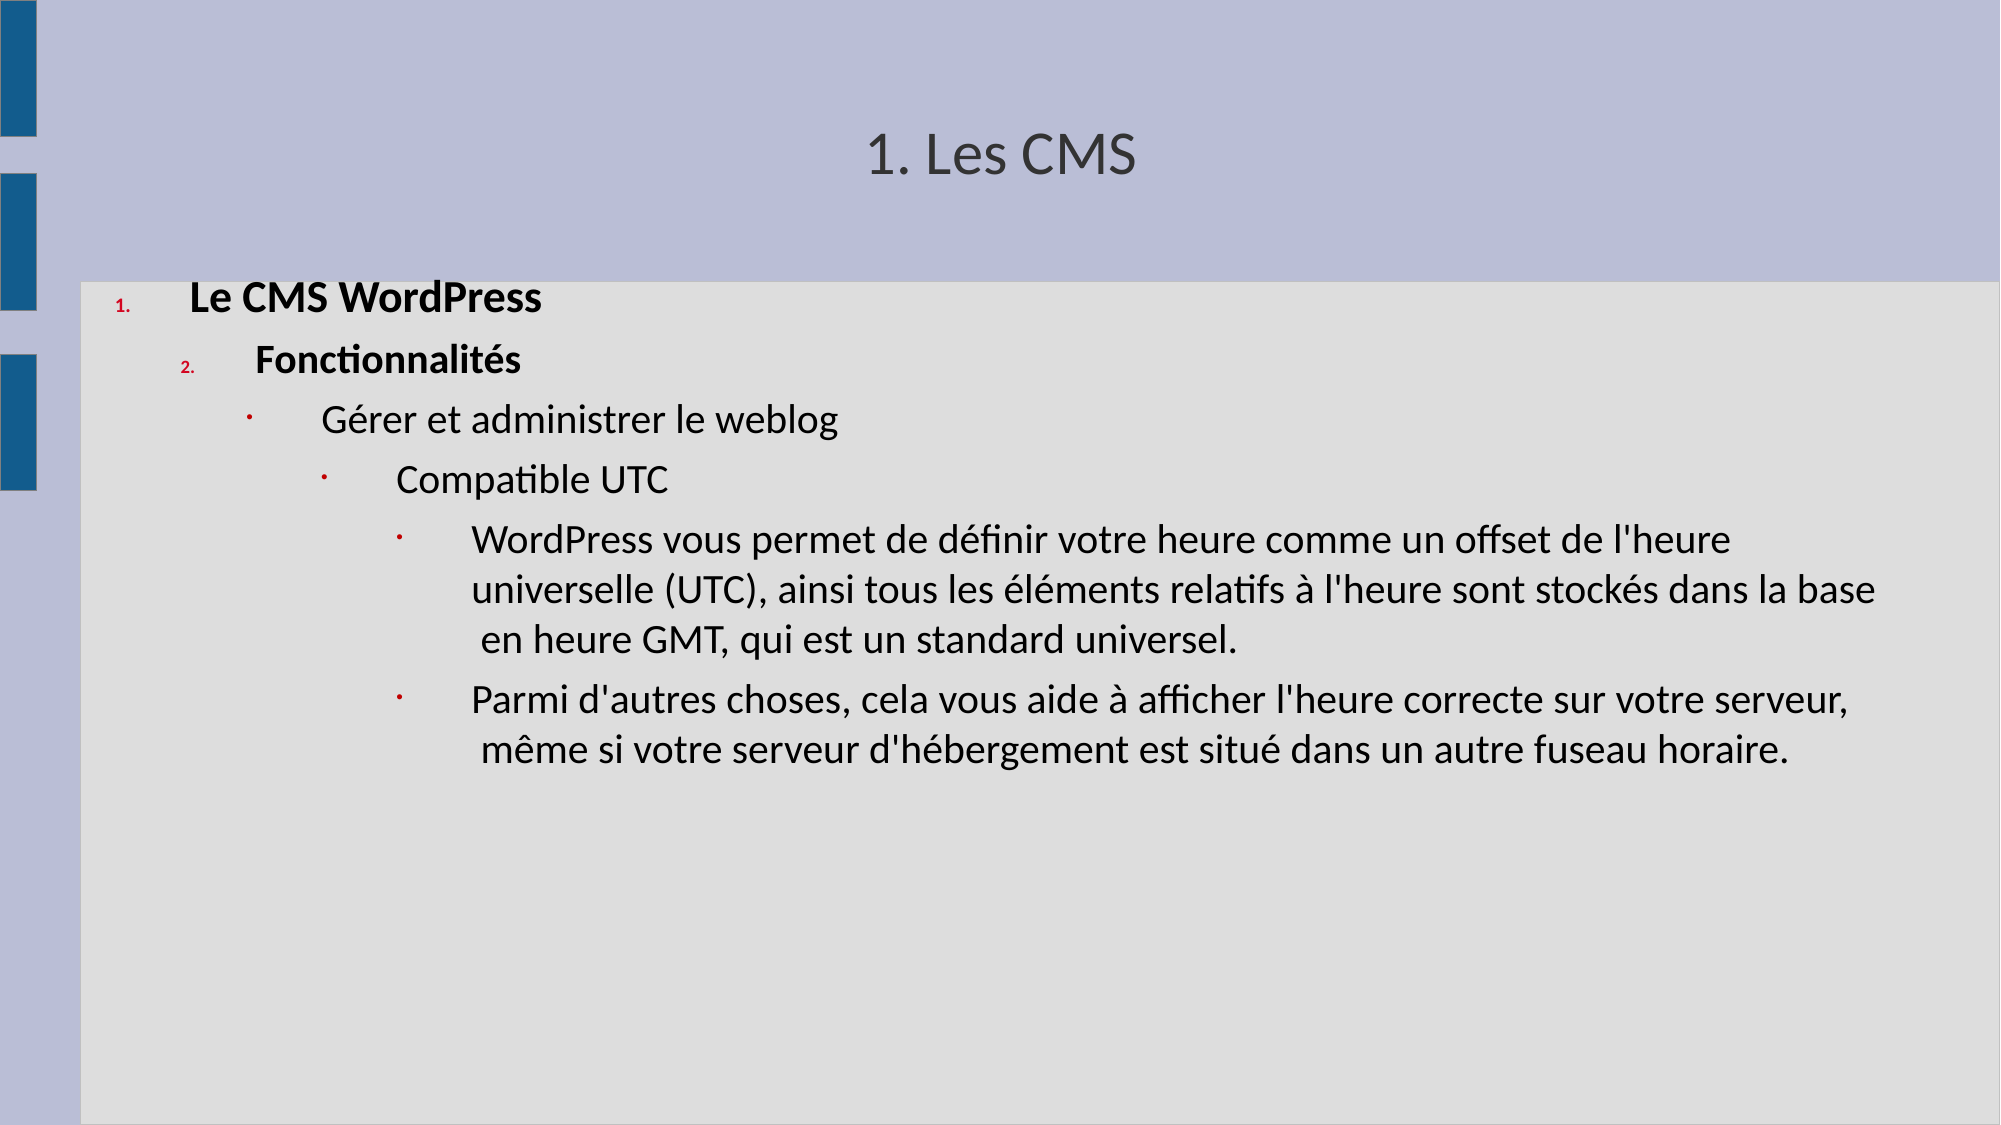

# 1. Les CMS
Le CMS WordPress
Fonctionnalités
Gérer et administrer le weblog
Compatible UTC
WordPress vous permet de définir votre heure comme un offset de l'heure universelle (UTC), ainsi tous les éléments relatifs à l'heure sont stockés dans la base en heure GMT, qui est un standard universel.
Parmi d'autres choses, cela vous aide à afficher l'heure correcte sur votre serveur, même si votre serveur d'hébergement est situé dans un autre fuseau horaire.